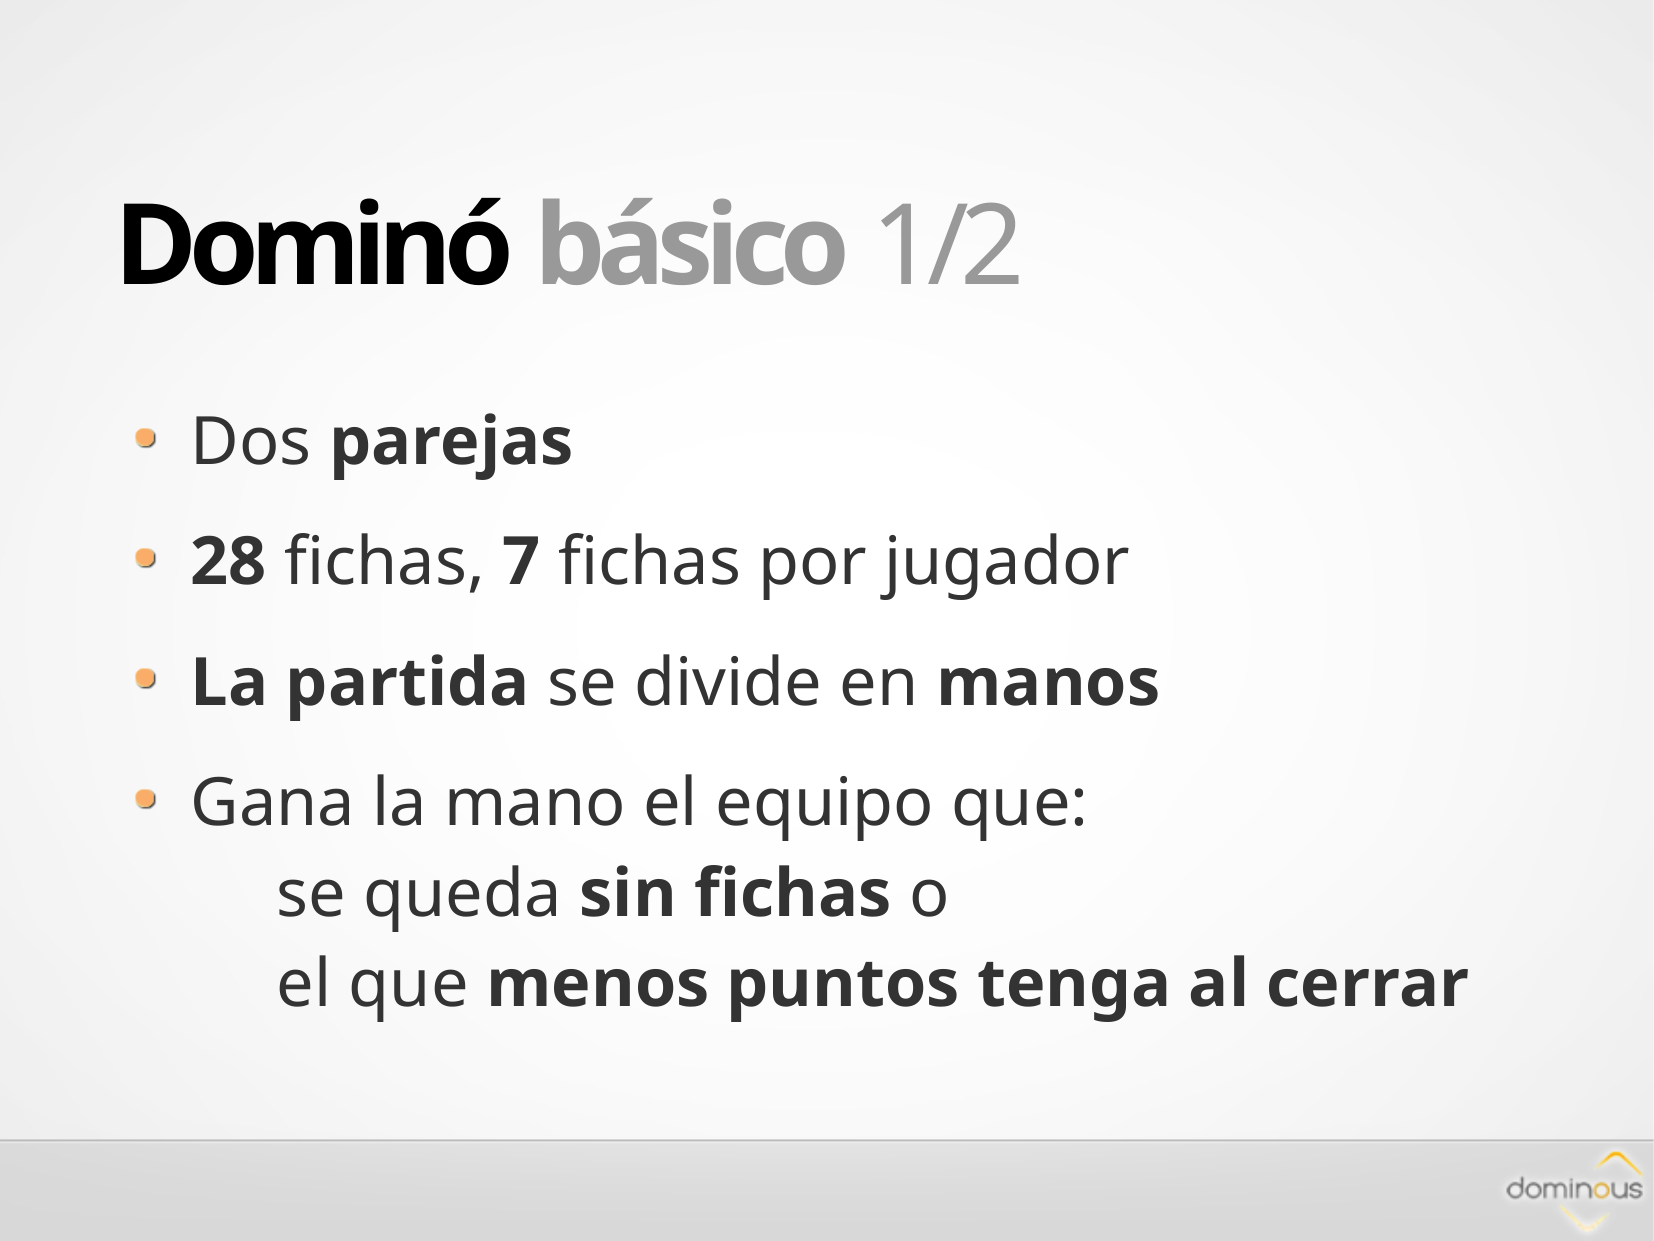

Dominó básico 1/2
Dos parejas
28 fichas, 7 fichas por jugador
La partida se divide en manos
Gana la mano el equipo que:
 se queda sin fichas o
 el que menos puntos tenga al cerrar